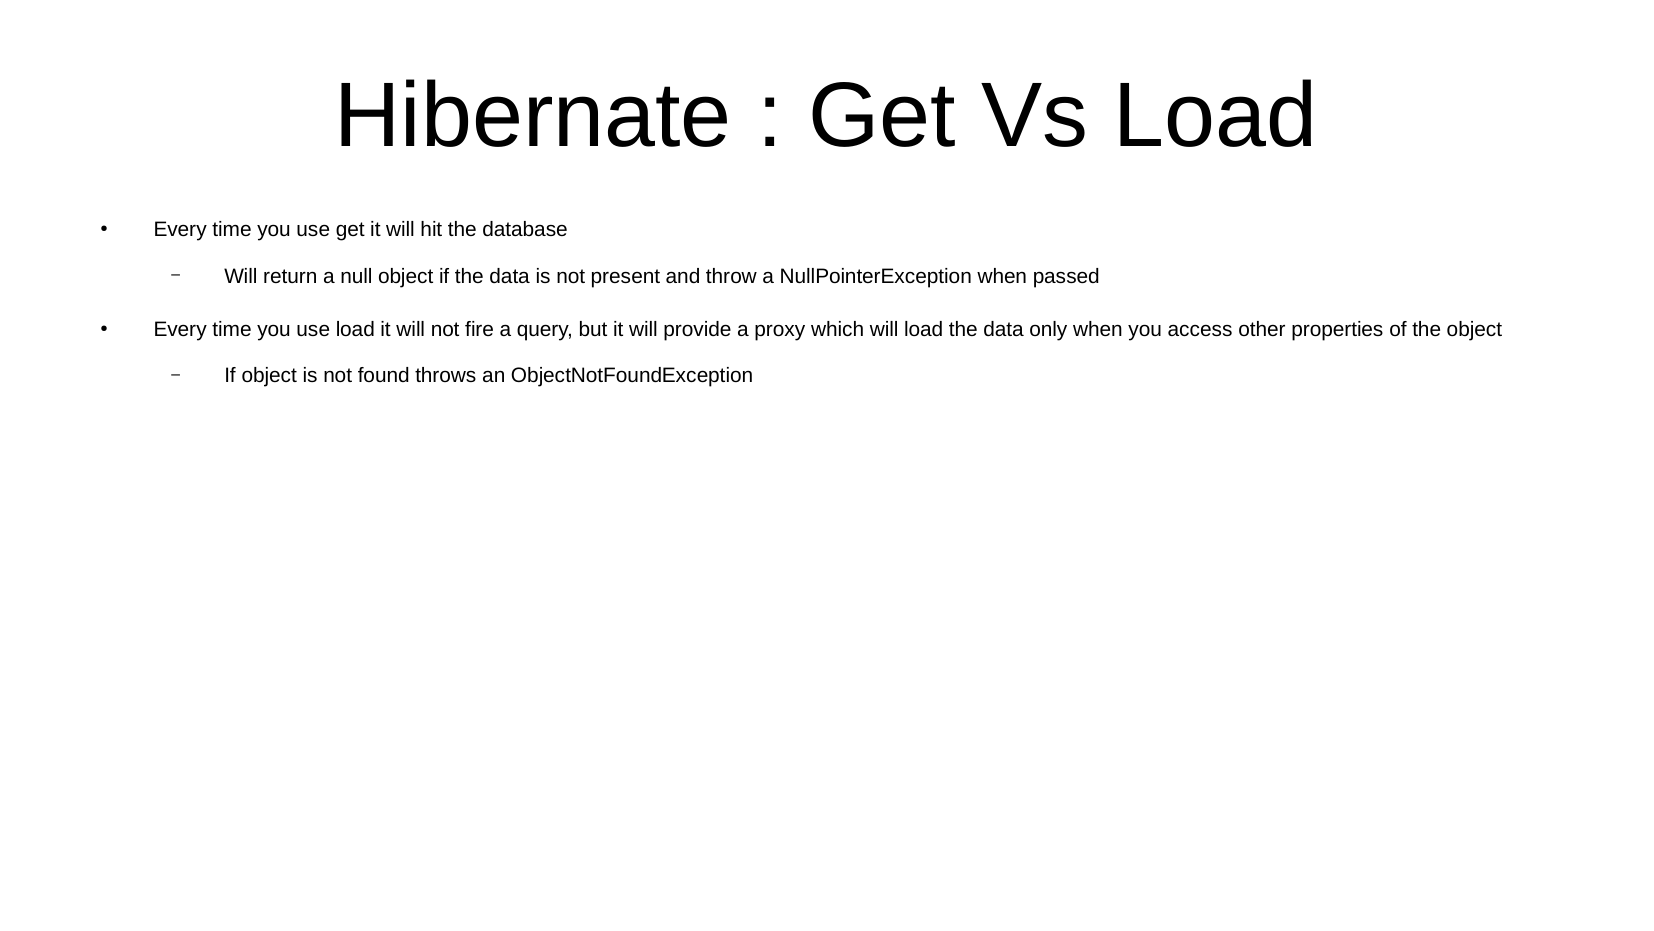

# Hibernate : Get Vs Load
Every time you use get it will hit the database
Will return a null object if the data is not present and throw a NullPointerException when passed
Every time you use load it will not fire a query, but it will provide a proxy which will load the data only when you access other properties of the object
If object is not found throws an ObjectNotFoundException